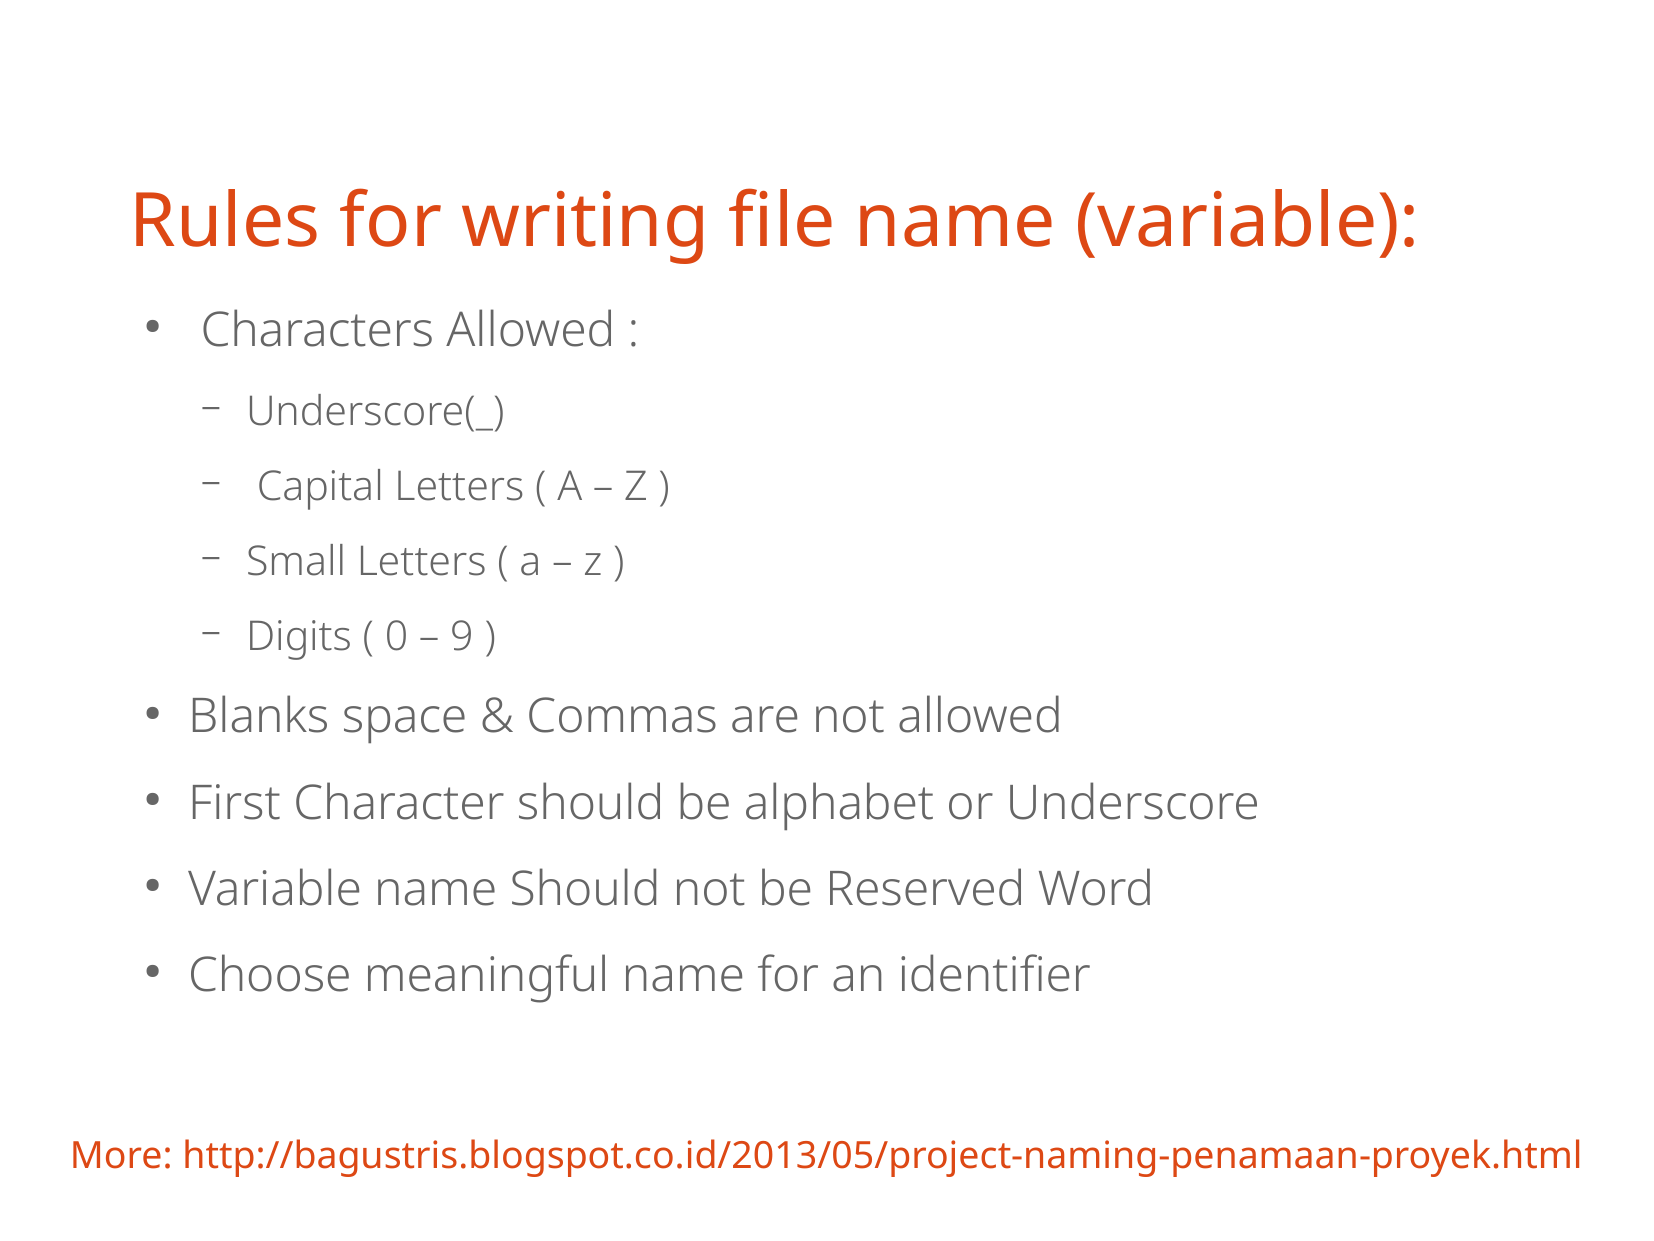

# Rules for writing file name (variable):
 Characters Allowed :
Underscore(_)
 Capital Letters ( A – Z )
Small Letters ( a – z )
Digits ( 0 – 9 )
Blanks space & Commas are not allowed
First Character should be alphabet or Underscore
Variable name Should not be Reserved Word
Choose meaningful name for an identifier
More: http://bagustris.blogspot.co.id/2013/05/project-naming-penamaan-proyek.html